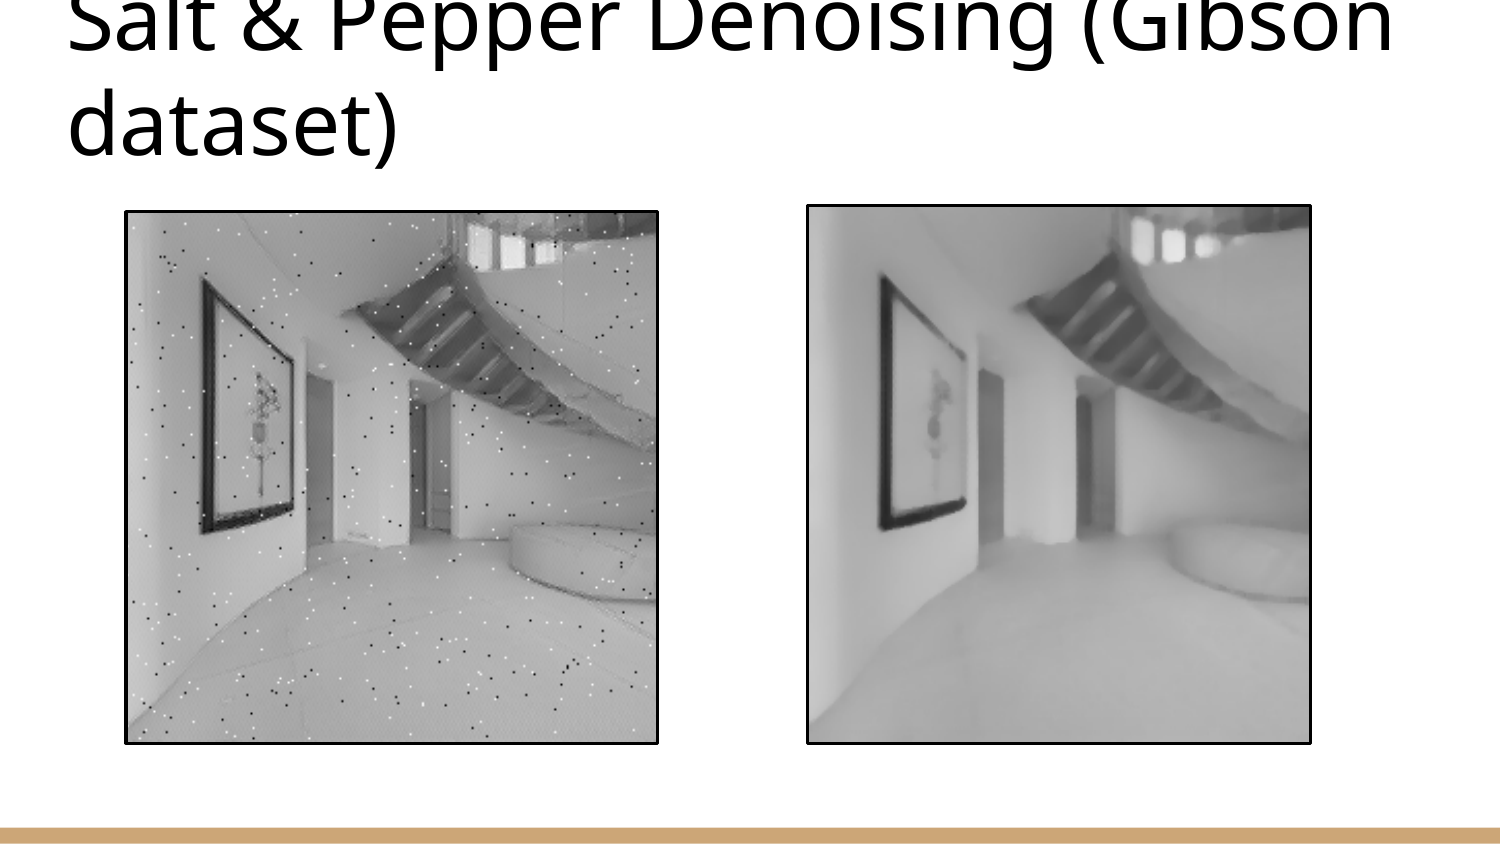

# Salt & Pepper Denoising (Gibson dataset)